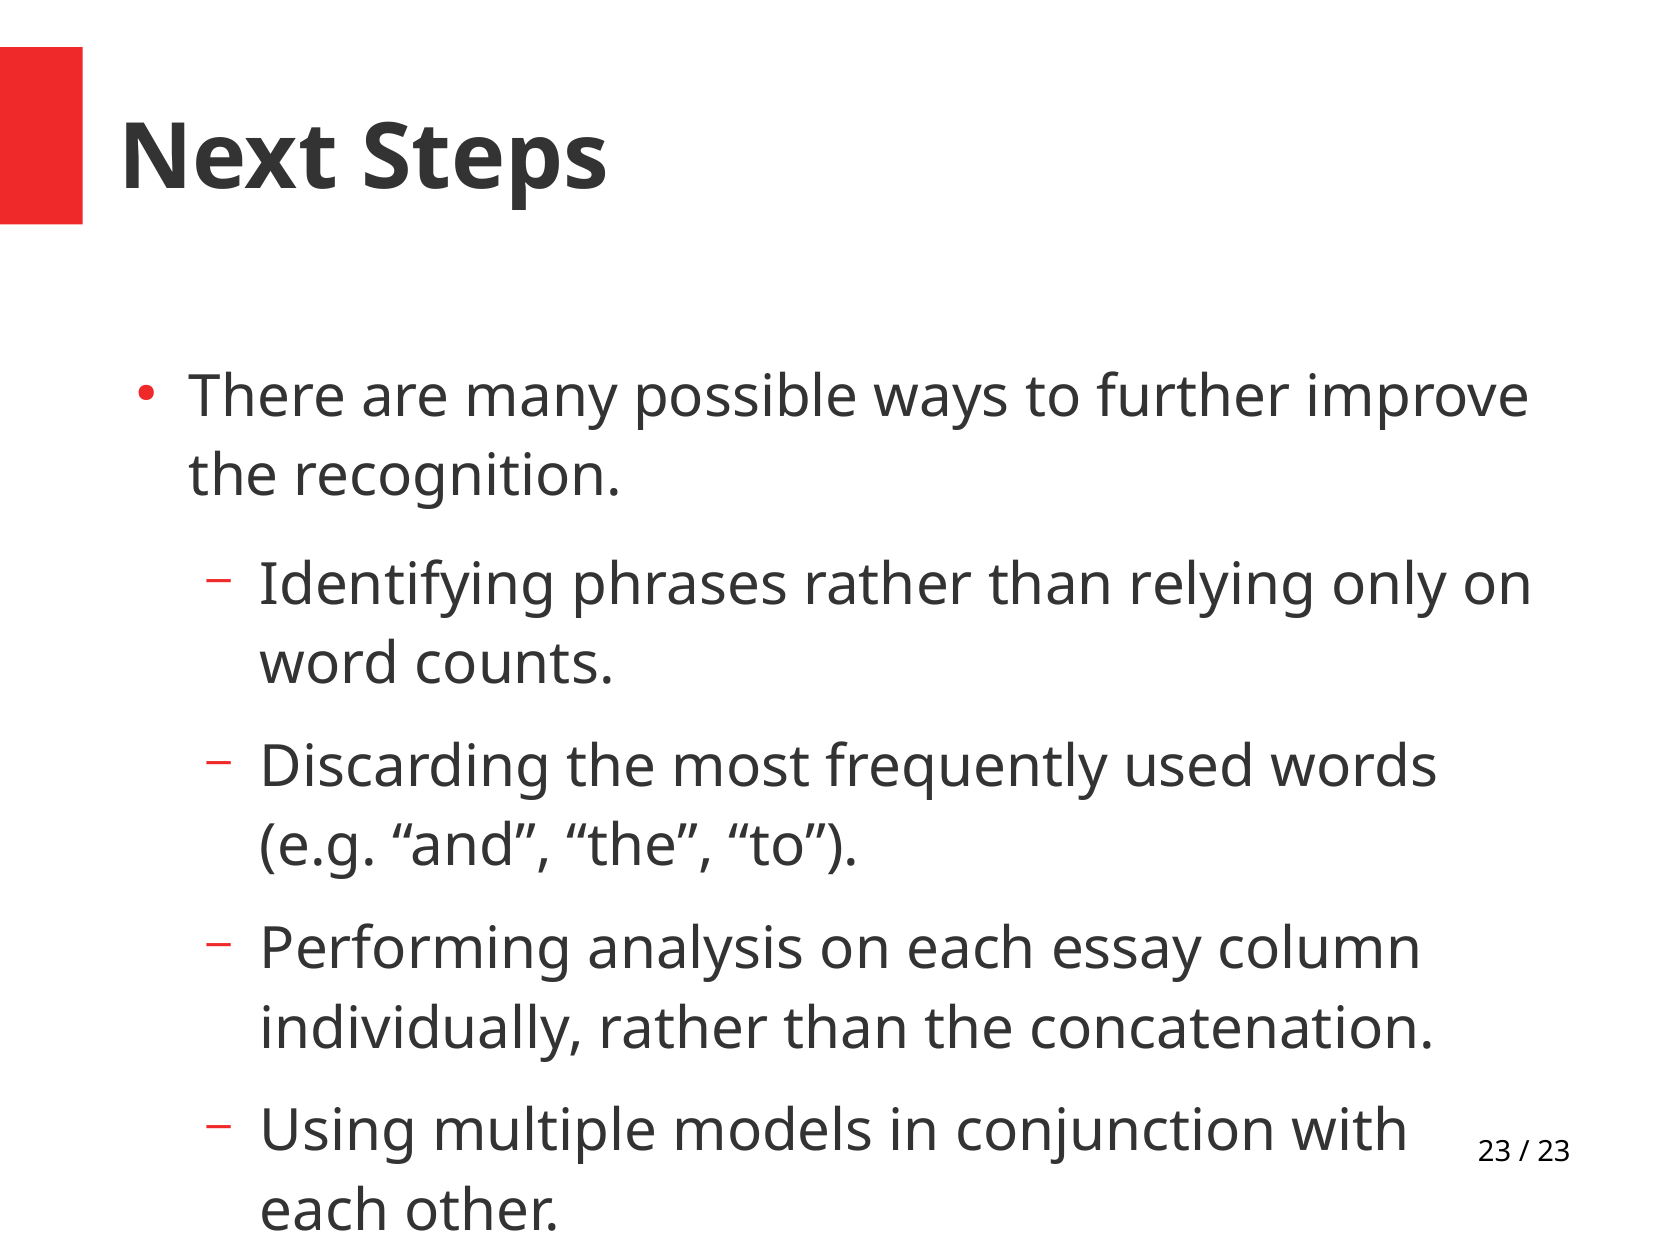

# Next Steps
There are many possible ways to further improve the recognition.
Identifying phrases rather than relying only on word counts.
Discarding the most frequently used words (e.g. “and”, “the”, “to”).
Performing analysis on each essay column individually, rather than the concatenation.
Using multiple models in conjunction with each other.
23